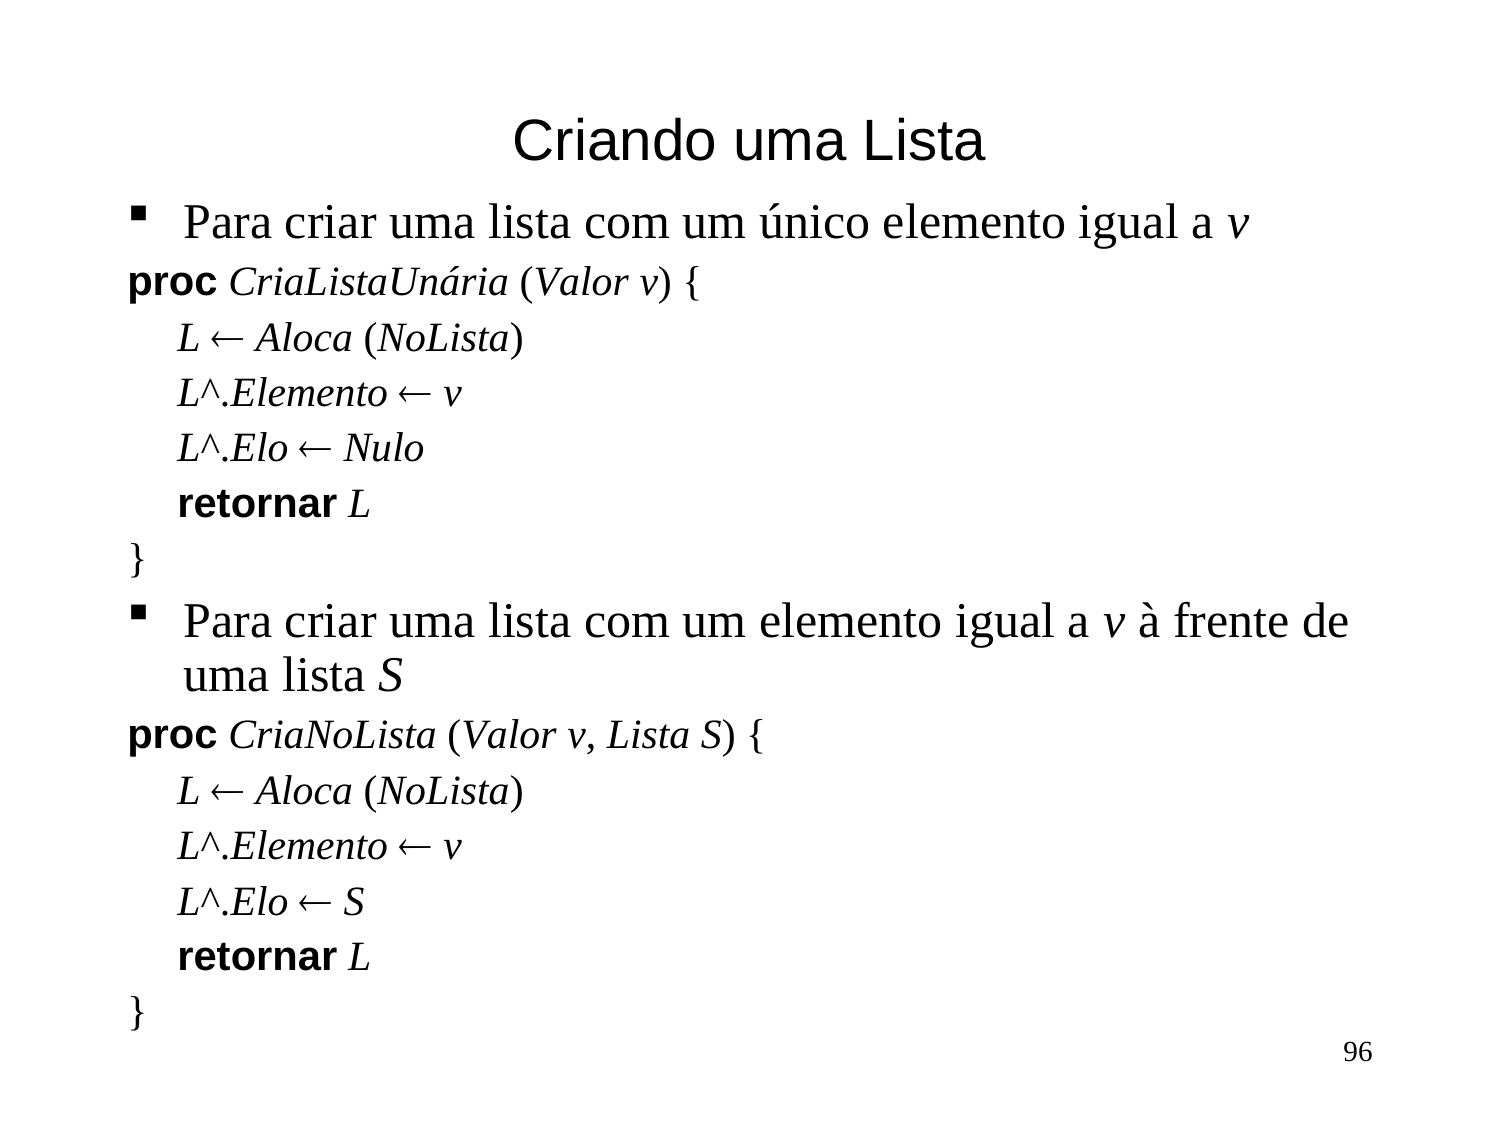

# Criando uma Lista
Para criar uma lista com um único elemento igual a v
proc CriaListaUnária (Valor v) {
 L  Aloca (NoLista)
 L^.Elemento  v
 L^.Elo  Nulo
 retornar L
}
Para criar uma lista com um elemento igual a v à frente de uma lista S
proc CriaNoLista (Valor v, Lista S) {
 L  Aloca (NoLista)
 L^.Elemento  v
 L^.Elo  S
 retornar L
}
96